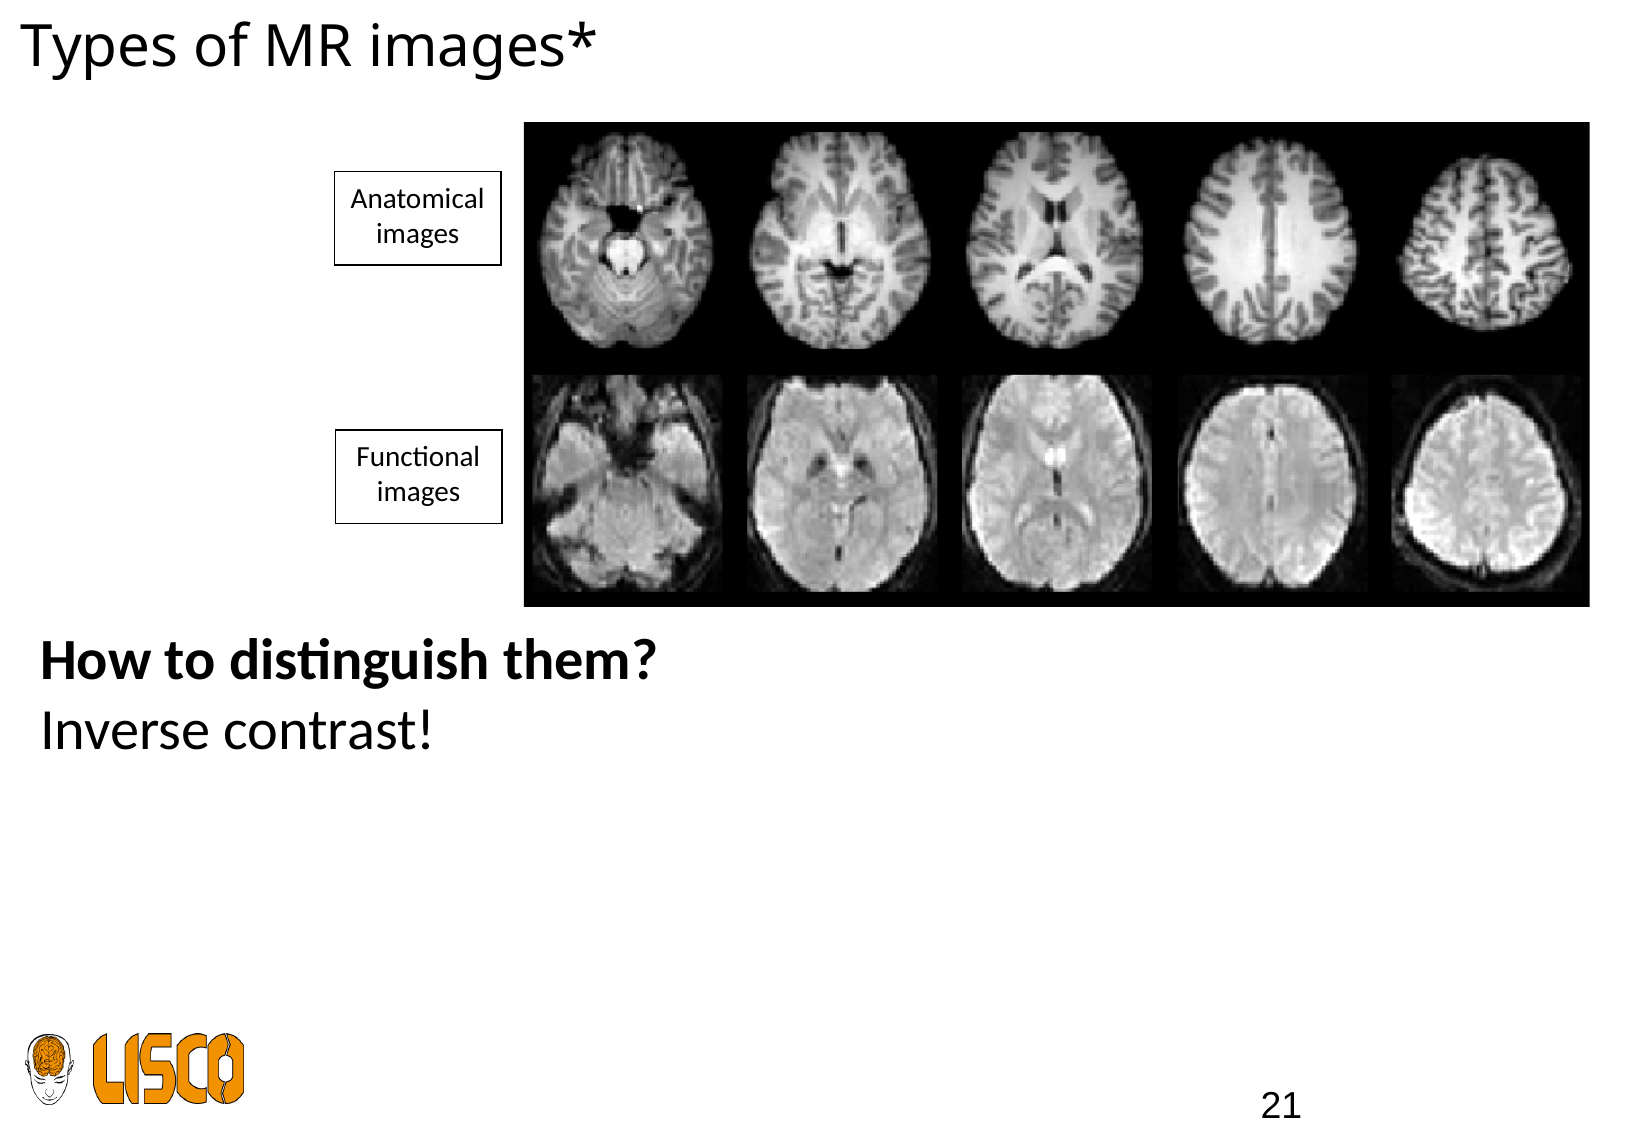

Types of MR images*
Anatomical images
Functional images
How to distinguish them?
Inverse contrast!